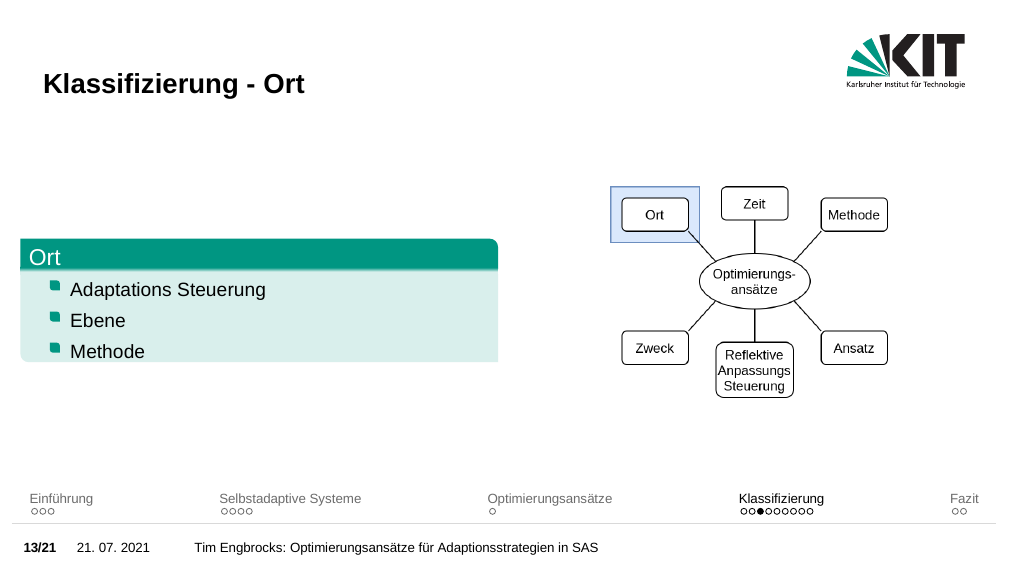

Klassifizierung - Ort
Ort
Adaptations Steuerung
Ebene
Methode
Einführung
Selbstadaptive Systeme
Optimierungsansätze
Klassifizierung
Fazit
13/21
21. 07. 2021
Tim Engbrocks: Optimierungsansätze für Adaptionsstrategien in SAS